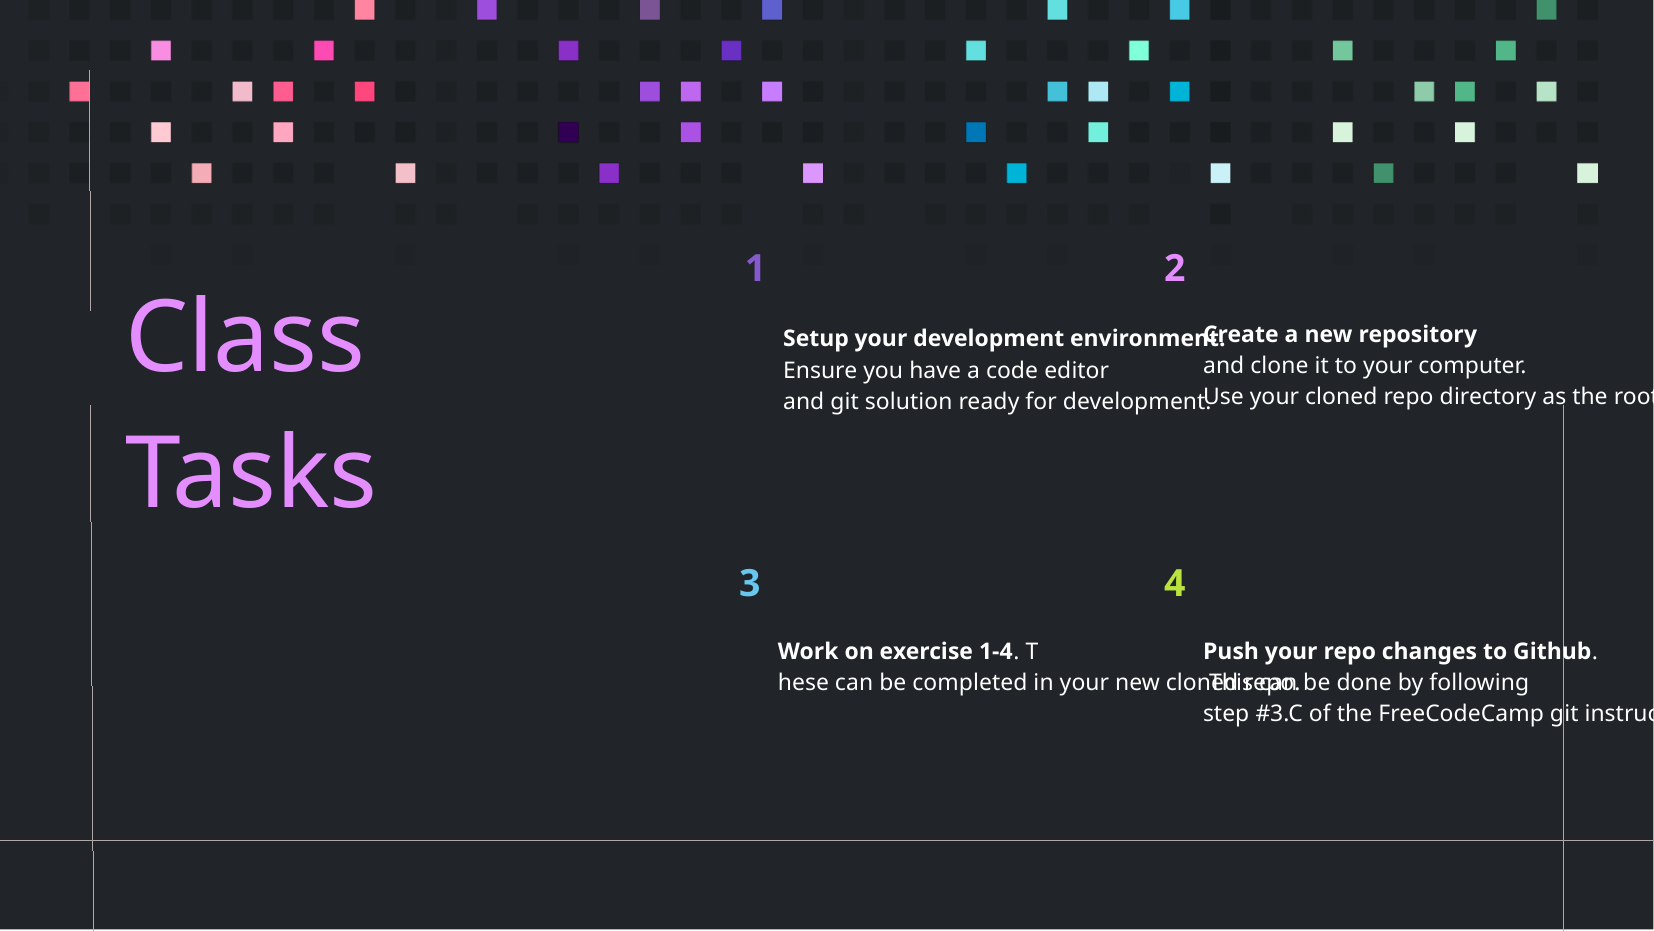

Class Tasks
1
2
Create a new repository
and clone it to your computer.
Use your cloned repo directory as the root of your project (open the same folder in your code editor).
Setup your development environment.
Ensure you have a code editor
and git solution ready for development.
3
4
Work on exercise 1-4. T
hese can be completed in your new cloned repo.
Push your repo changes to Github.
 This can be done by following
step #3.C of the FreeCodeCamp git instructions linked on the previous slide.